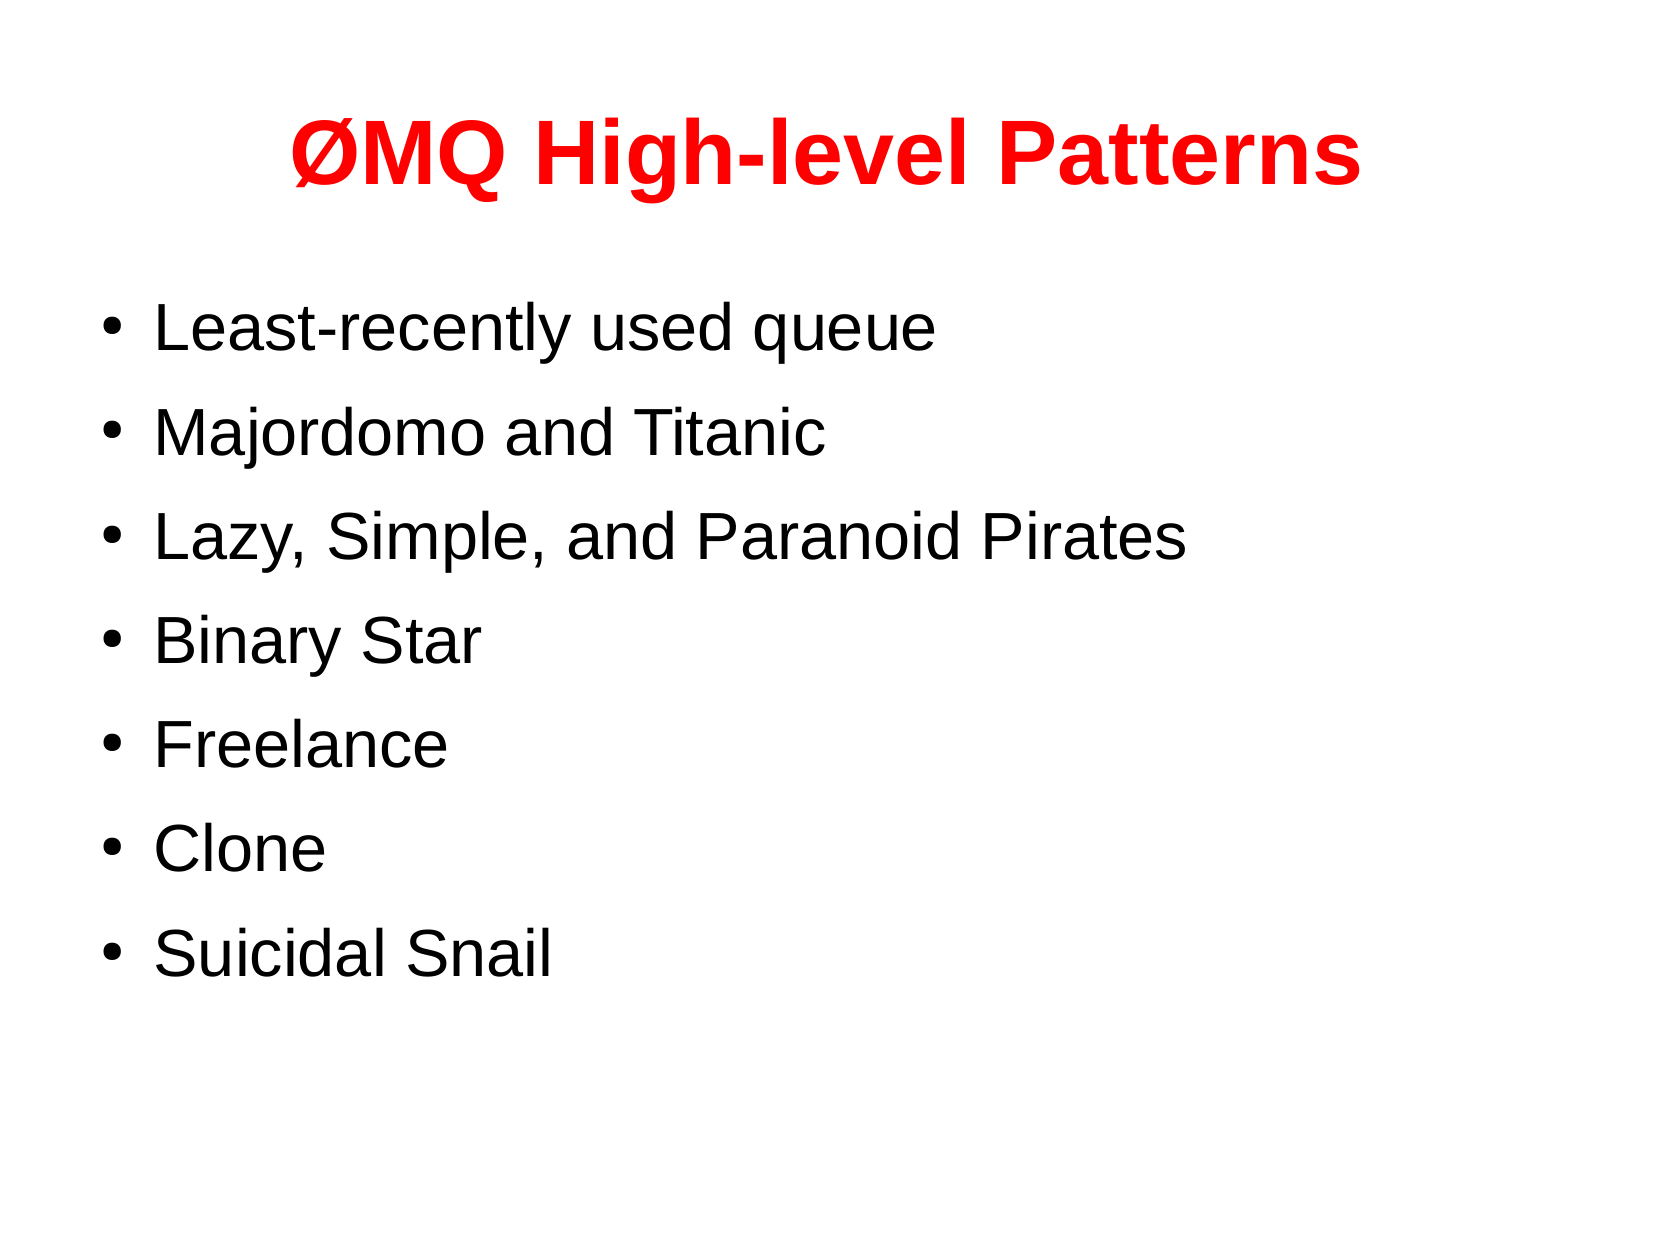

# ØMQ High-level Patterns
Least-recently used queue
Majordomo and Titanic
Lazy, Simple, and Paranoid Pirates
Binary Star
Freelance
Clone
Suicidal Snail